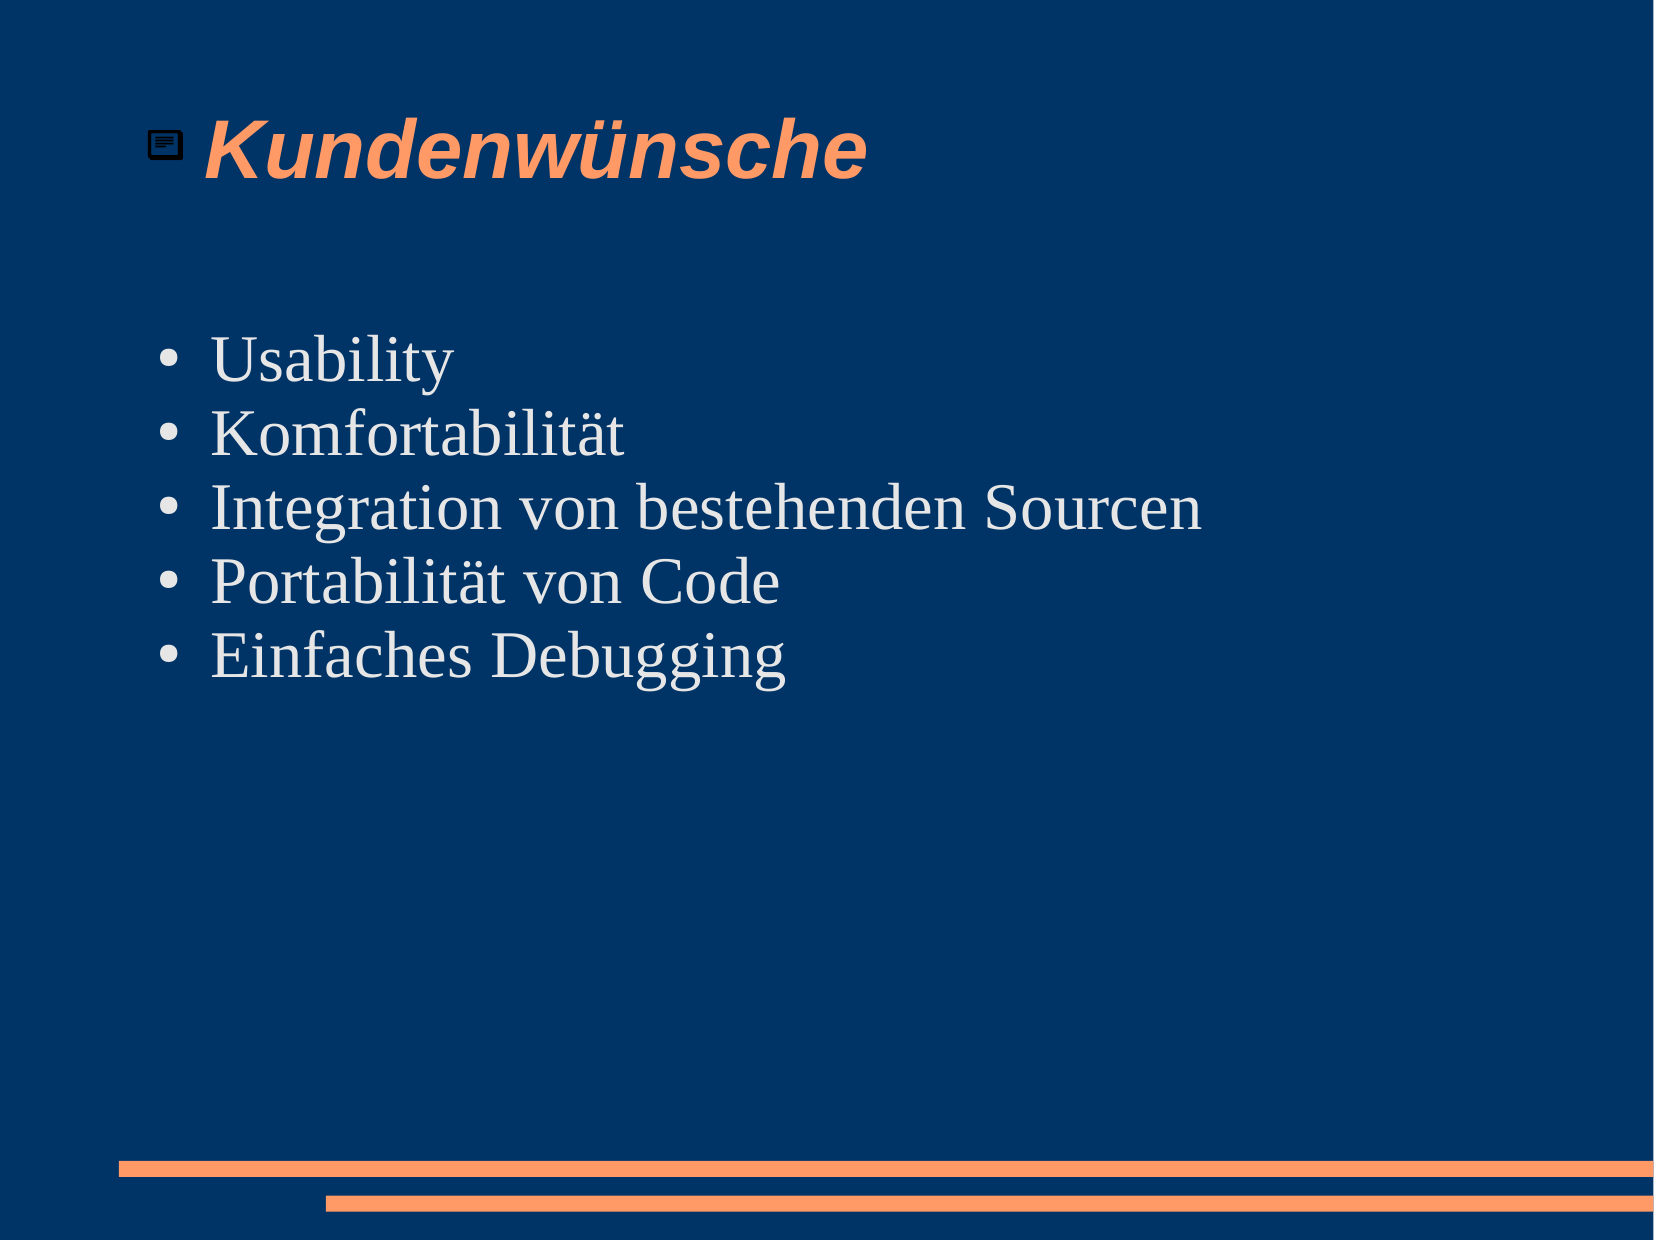

# Kundenwünsche
Usability
Komfortabilität
Integration von bestehenden Sourcen
Portabilität von Code
Einfaches Debugging